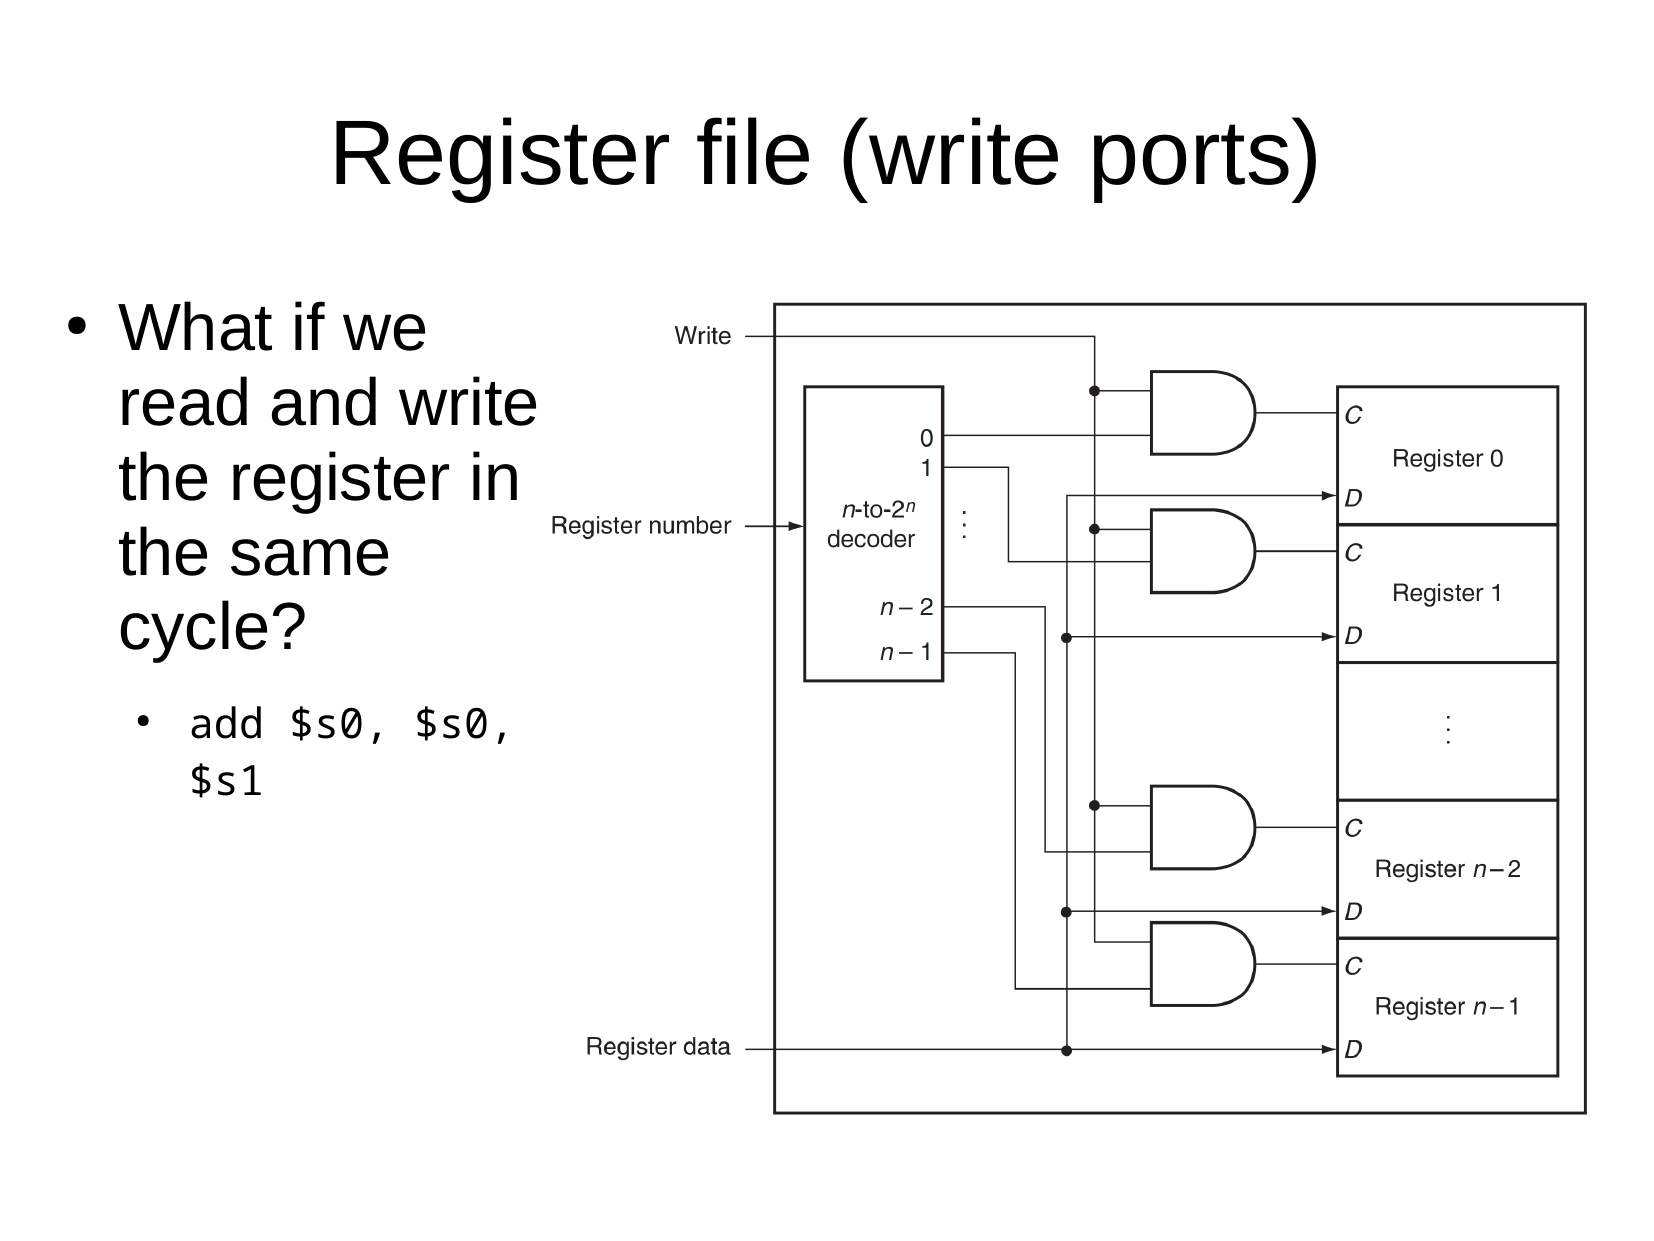

# Register file (write ports)
What if we read and write the register in the same cycle?
add $s0, $s0, $s1